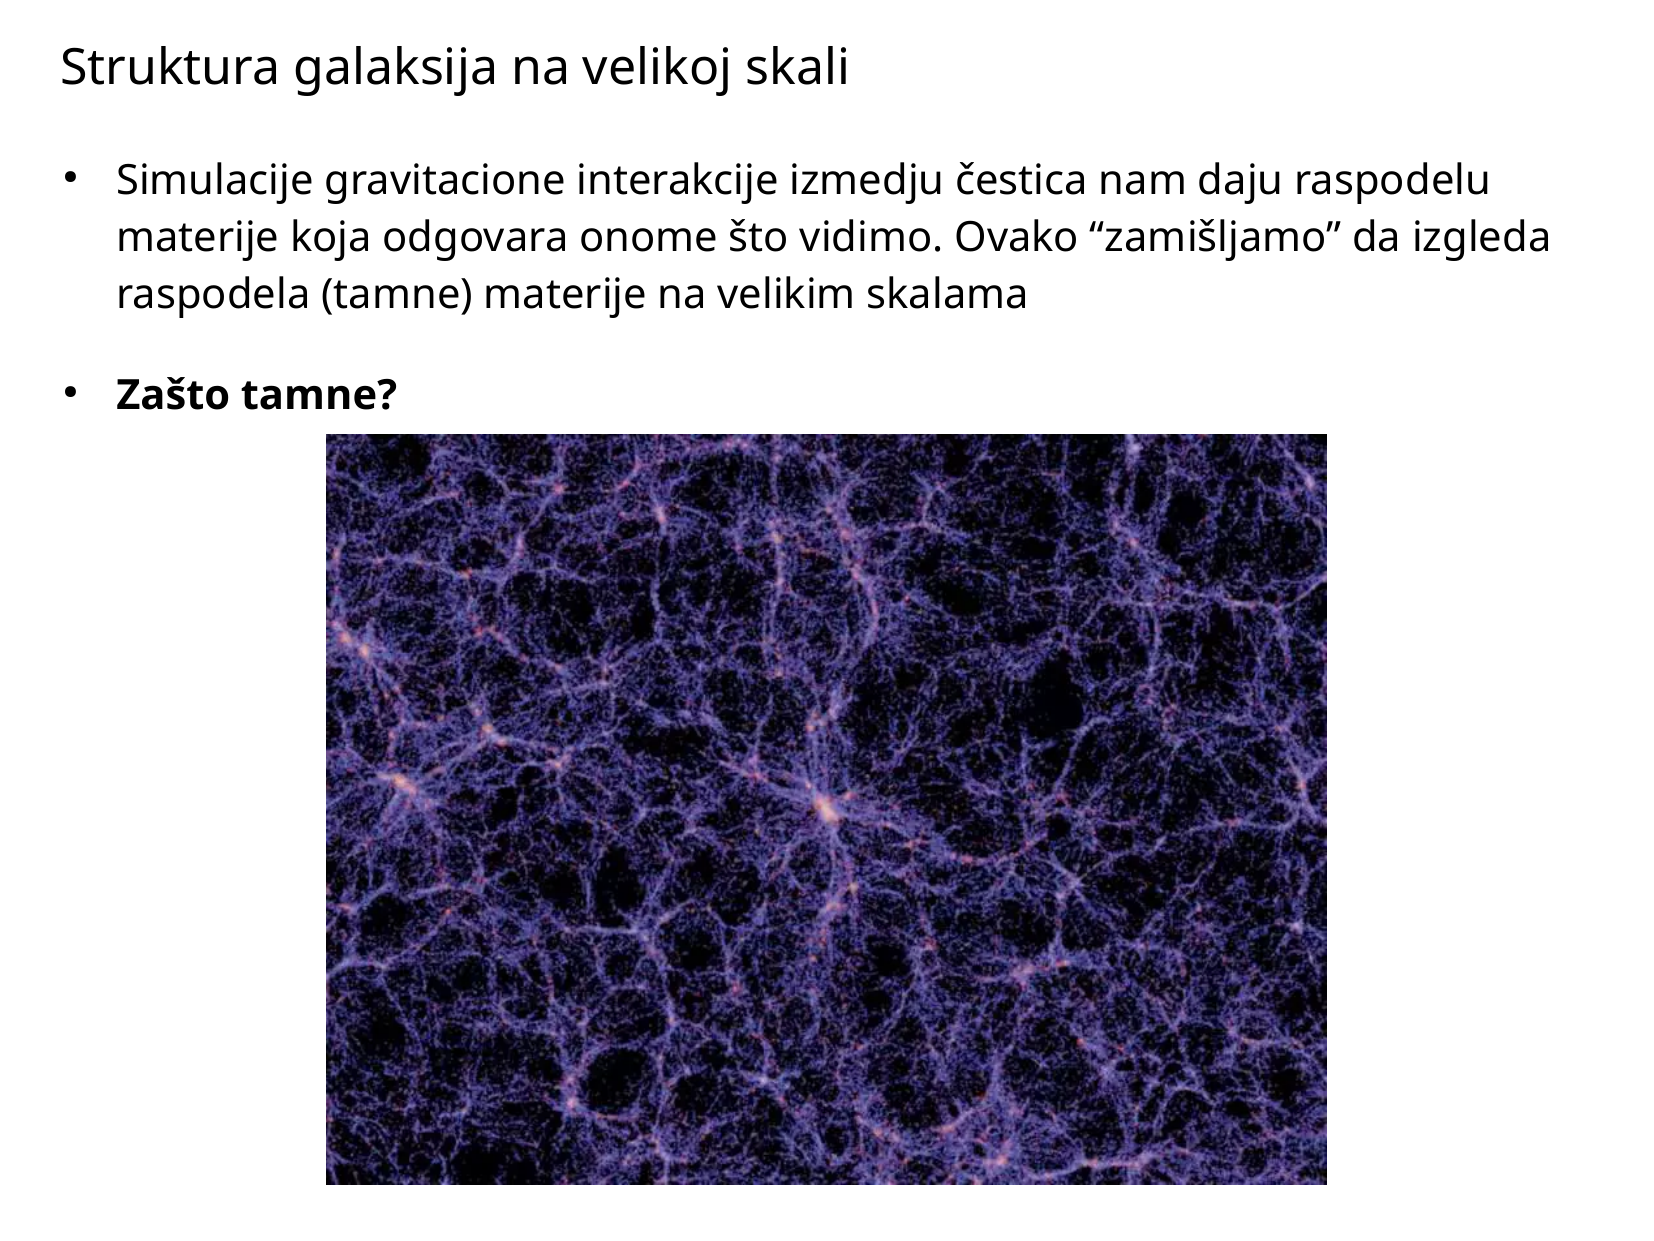

# Struktura galaksija na velikoj skali
Simulacije gravitacione interakcije izmedju čestica nam daju raspodelu materije koja odgovara onome što vidimo. Ovako “zamišljamo” da izgleda raspodela (tamne) materije na velikim skalama
Zašto tamne?